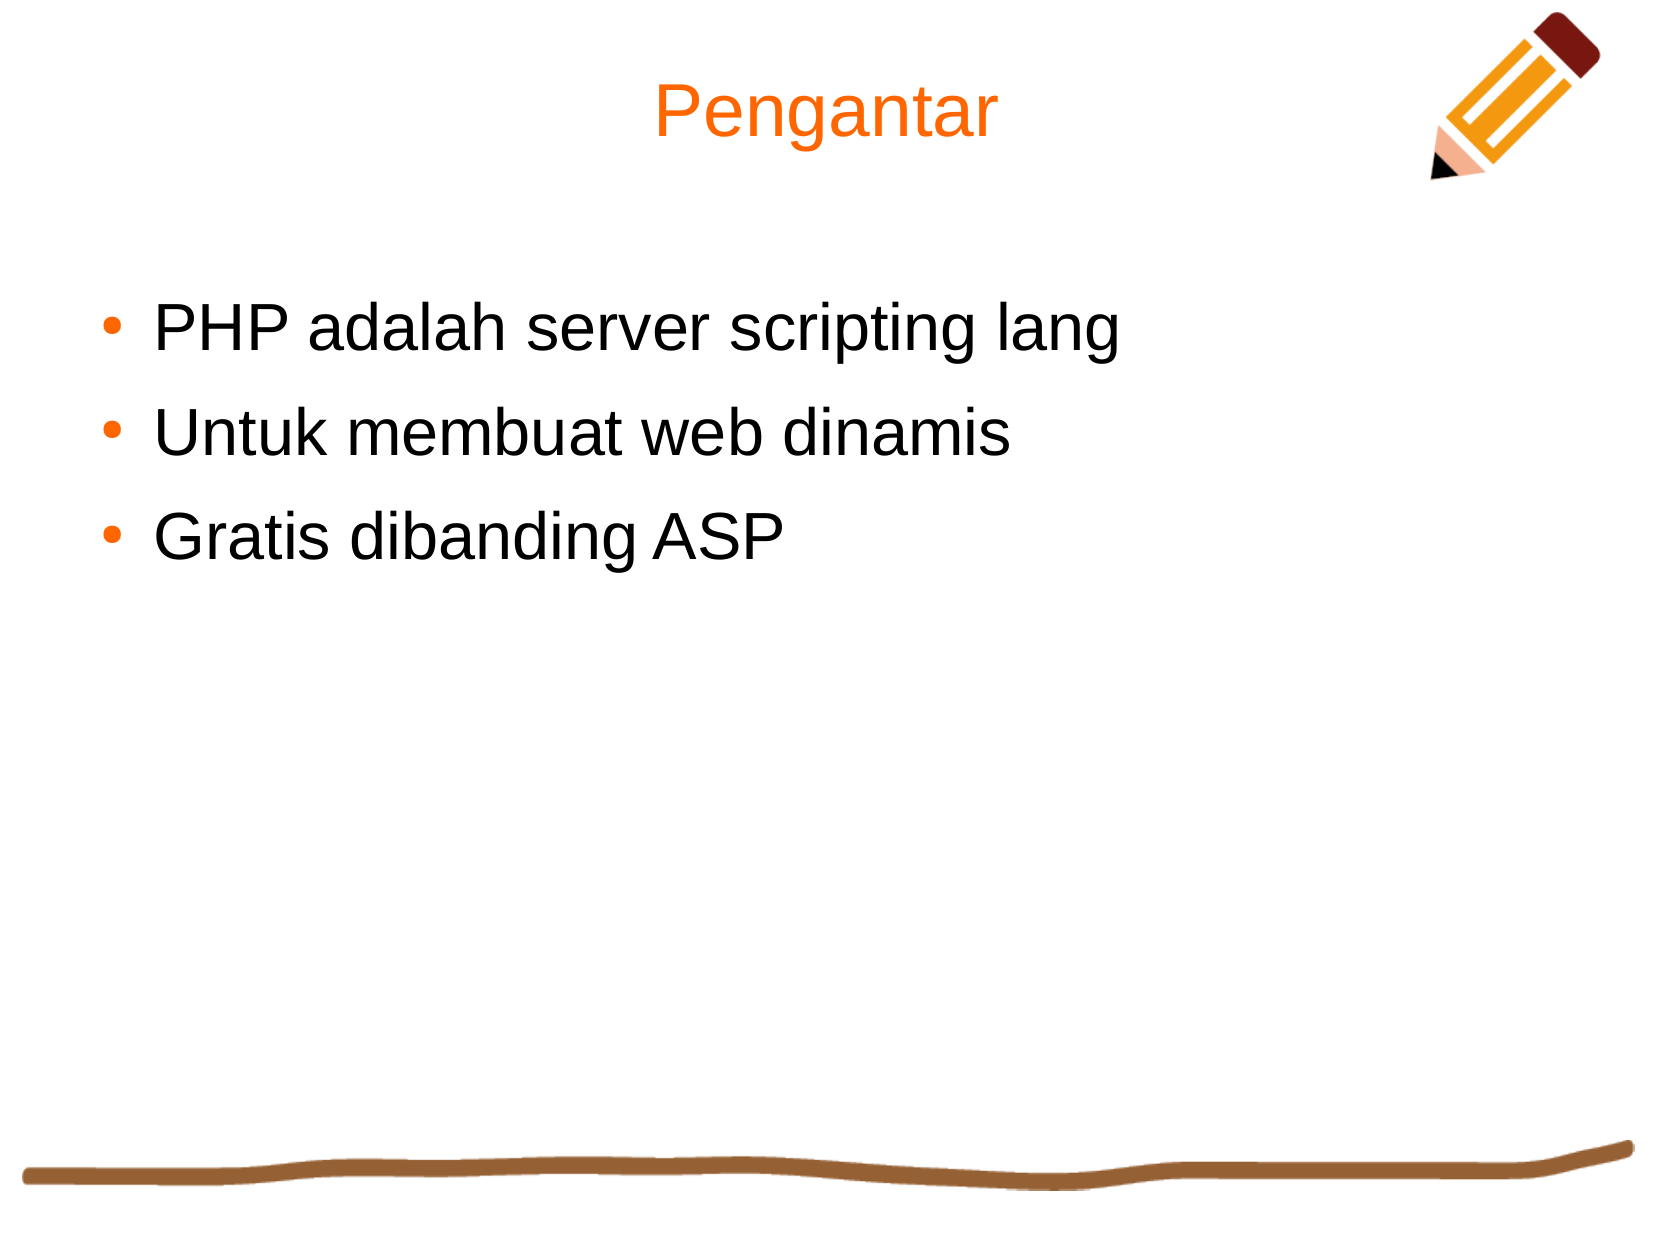

# Pengantar
PHP adalah server scripting lang
Untuk membuat web dinamis
Gratis dibanding ASP